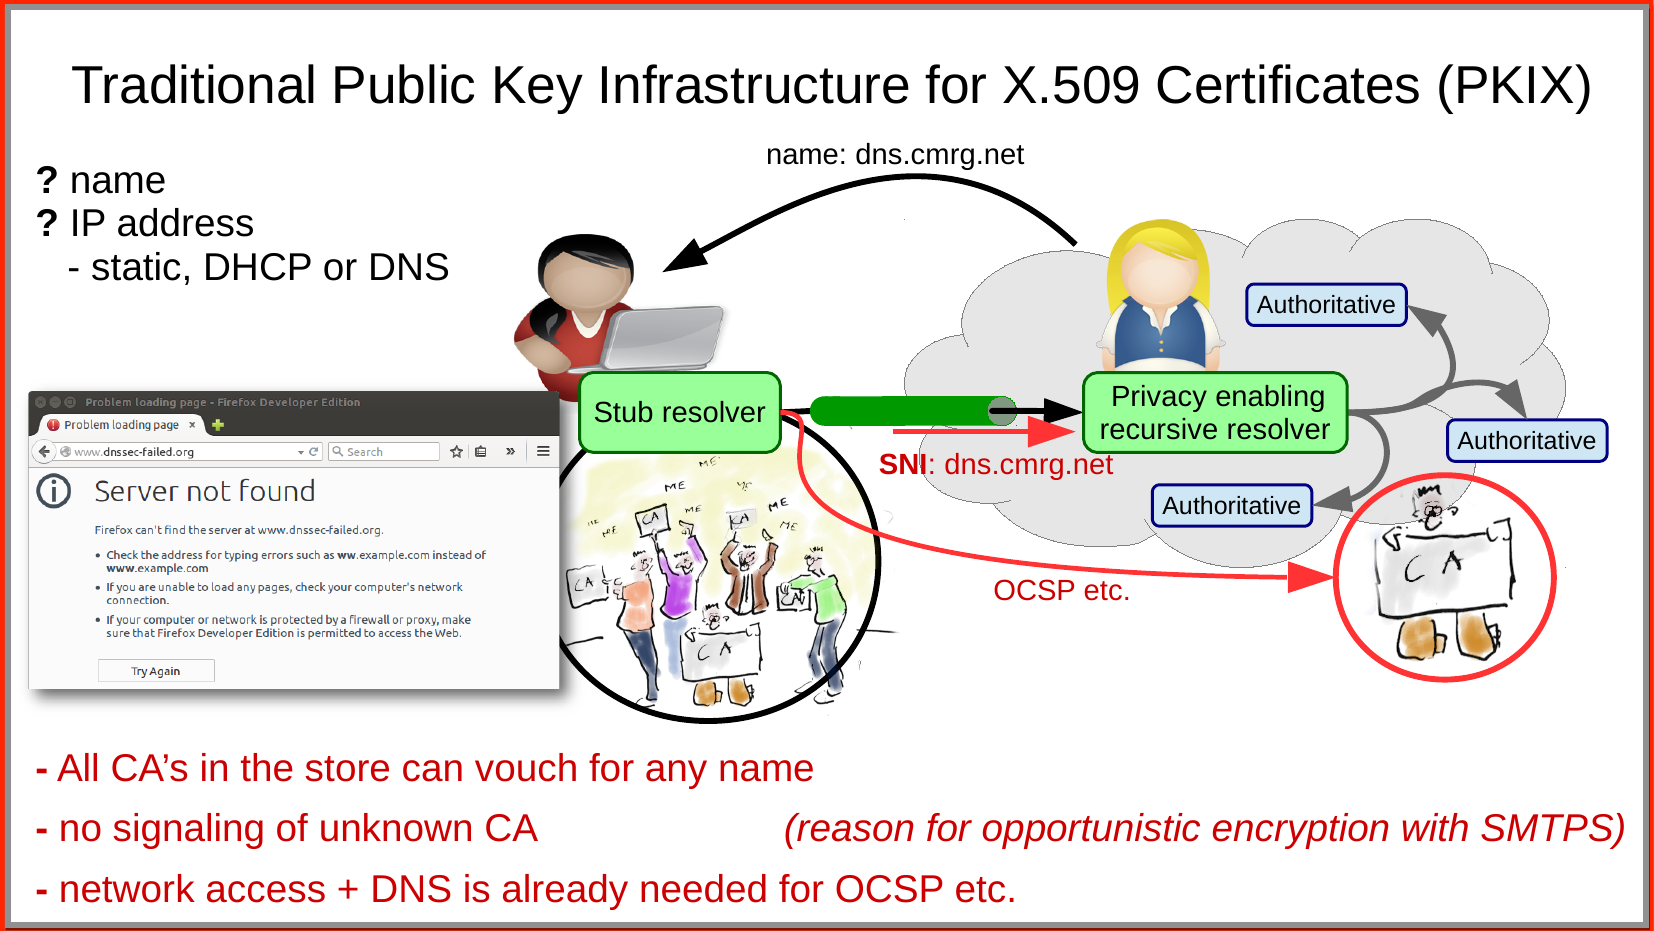

# Traditional Public Key Infrastructure for X.509 Certificates (PKIX)
name: dns.cmrg.net
? name
? IP address
 - static, DHCP or DNS
+ traditional, well-known
 OS managed
- All CA’s in the store can vouch for any name
- no signaling of unknown CA (reason for opportunistic encryption with SMTPS)
- network access + DNS is already needed for OCSP etc.
Authoritative
Privacy enabling
Stub resolver
recursive resolver
Authoritative
SNI
: dns.cmrg.net
Authoritative
OCSP etc.